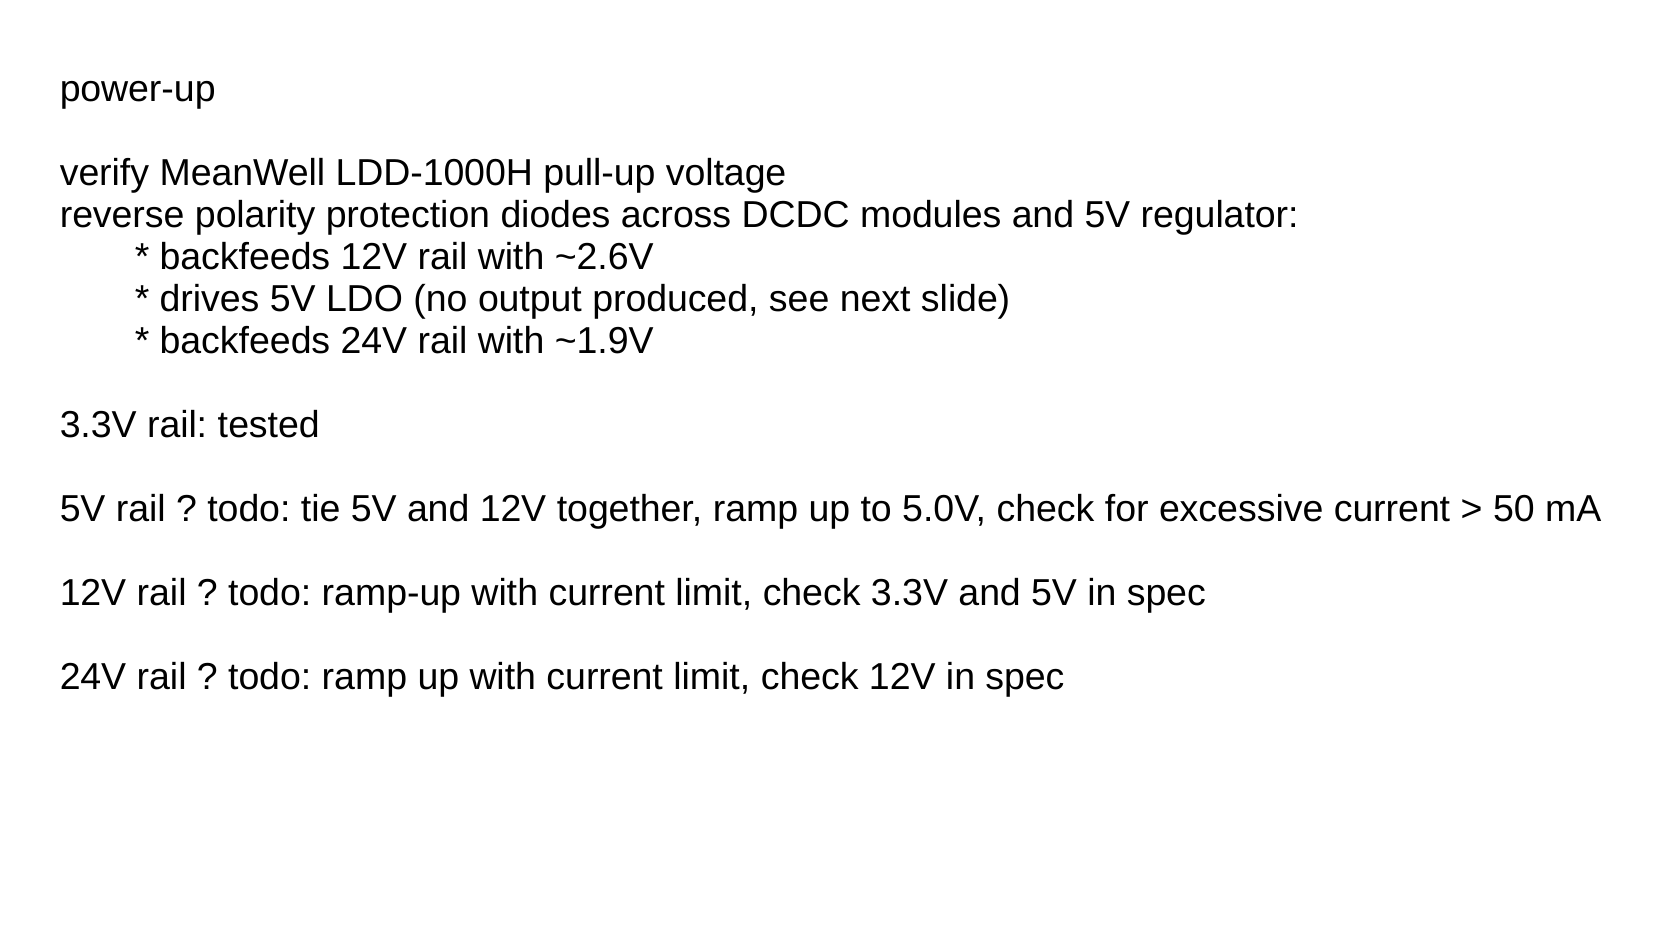

power-up
verify MeanWell LDD-1000H pull-up voltage
reverse polarity protection diodes across DCDC modules and 5V regulator:
	* backfeeds 12V rail with ~2.6V
	* drives 5V LDO (no output produced, see next slide)
	* backfeeds 24V rail with ~1.9V
3.3V rail: tested
5V rail ? todo: tie 5V and 12V together, ramp up to 5.0V, check for excessive current > 50 mA
12V rail ? todo: ramp-up with current limit, check 3.3V and 5V in spec
24V rail ? todo: ramp up with current limit, check 12V in spec